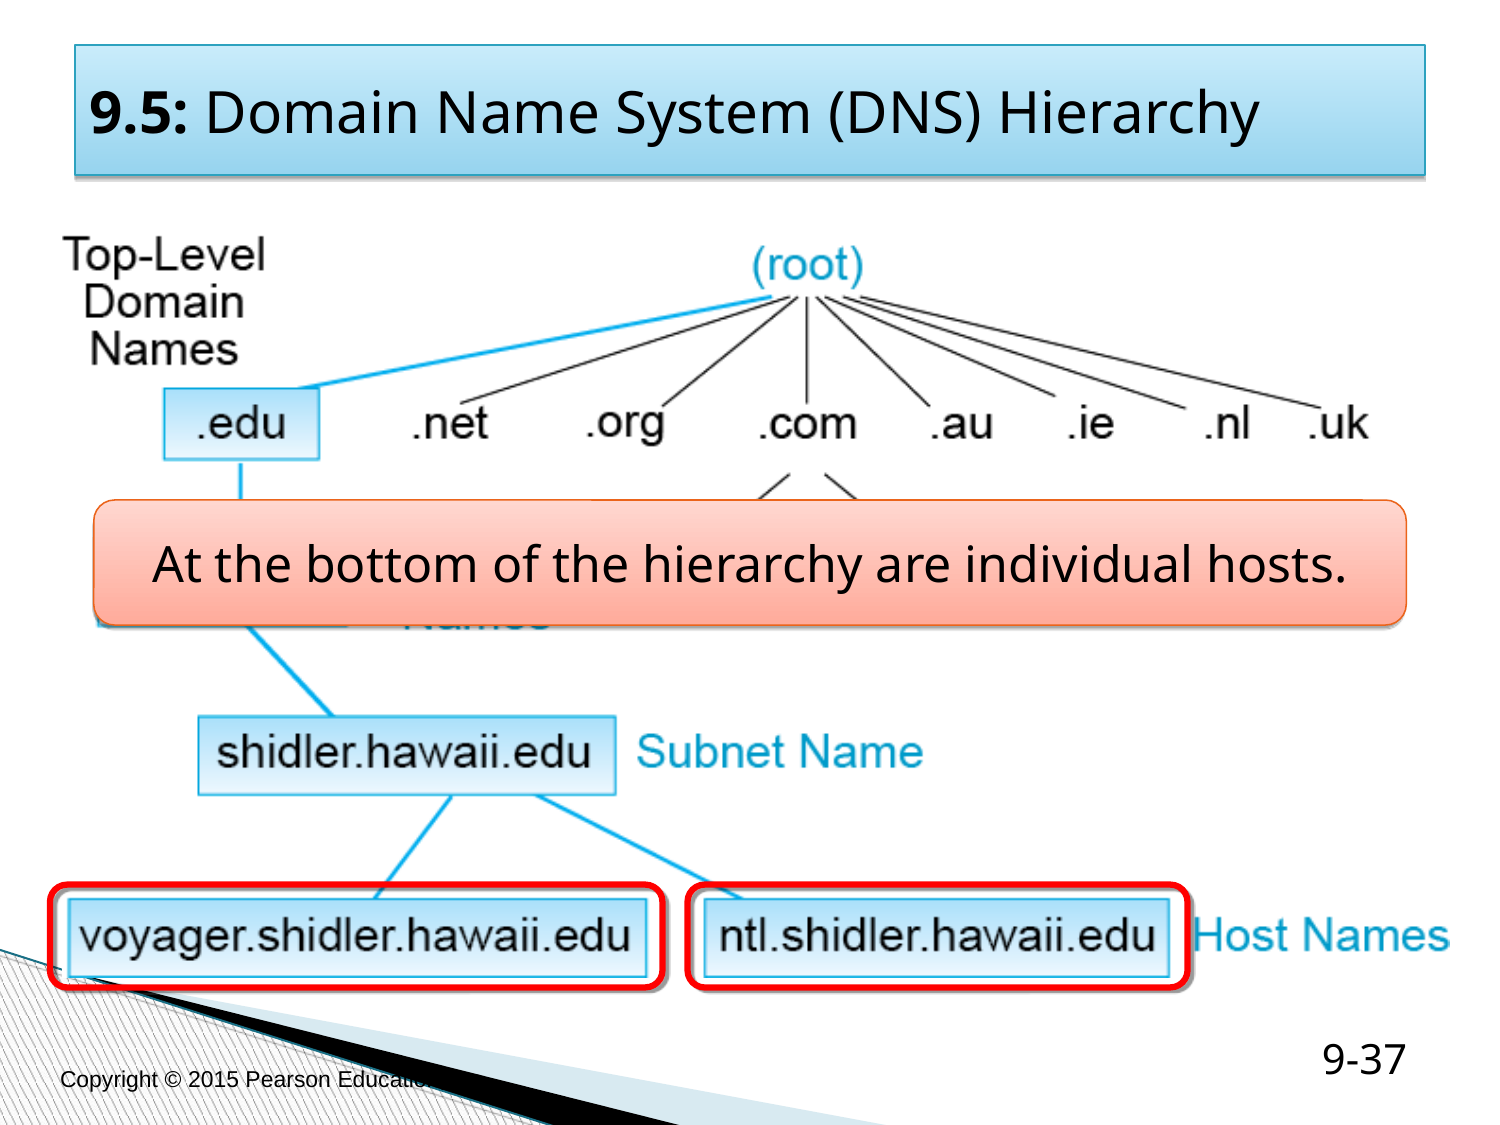

# 9.5: Domain Name System (DNS) Hierarchy
At the bottom of the hierarchy are individual hosts.
Copyright © 2015 Pearson Education, Inc.